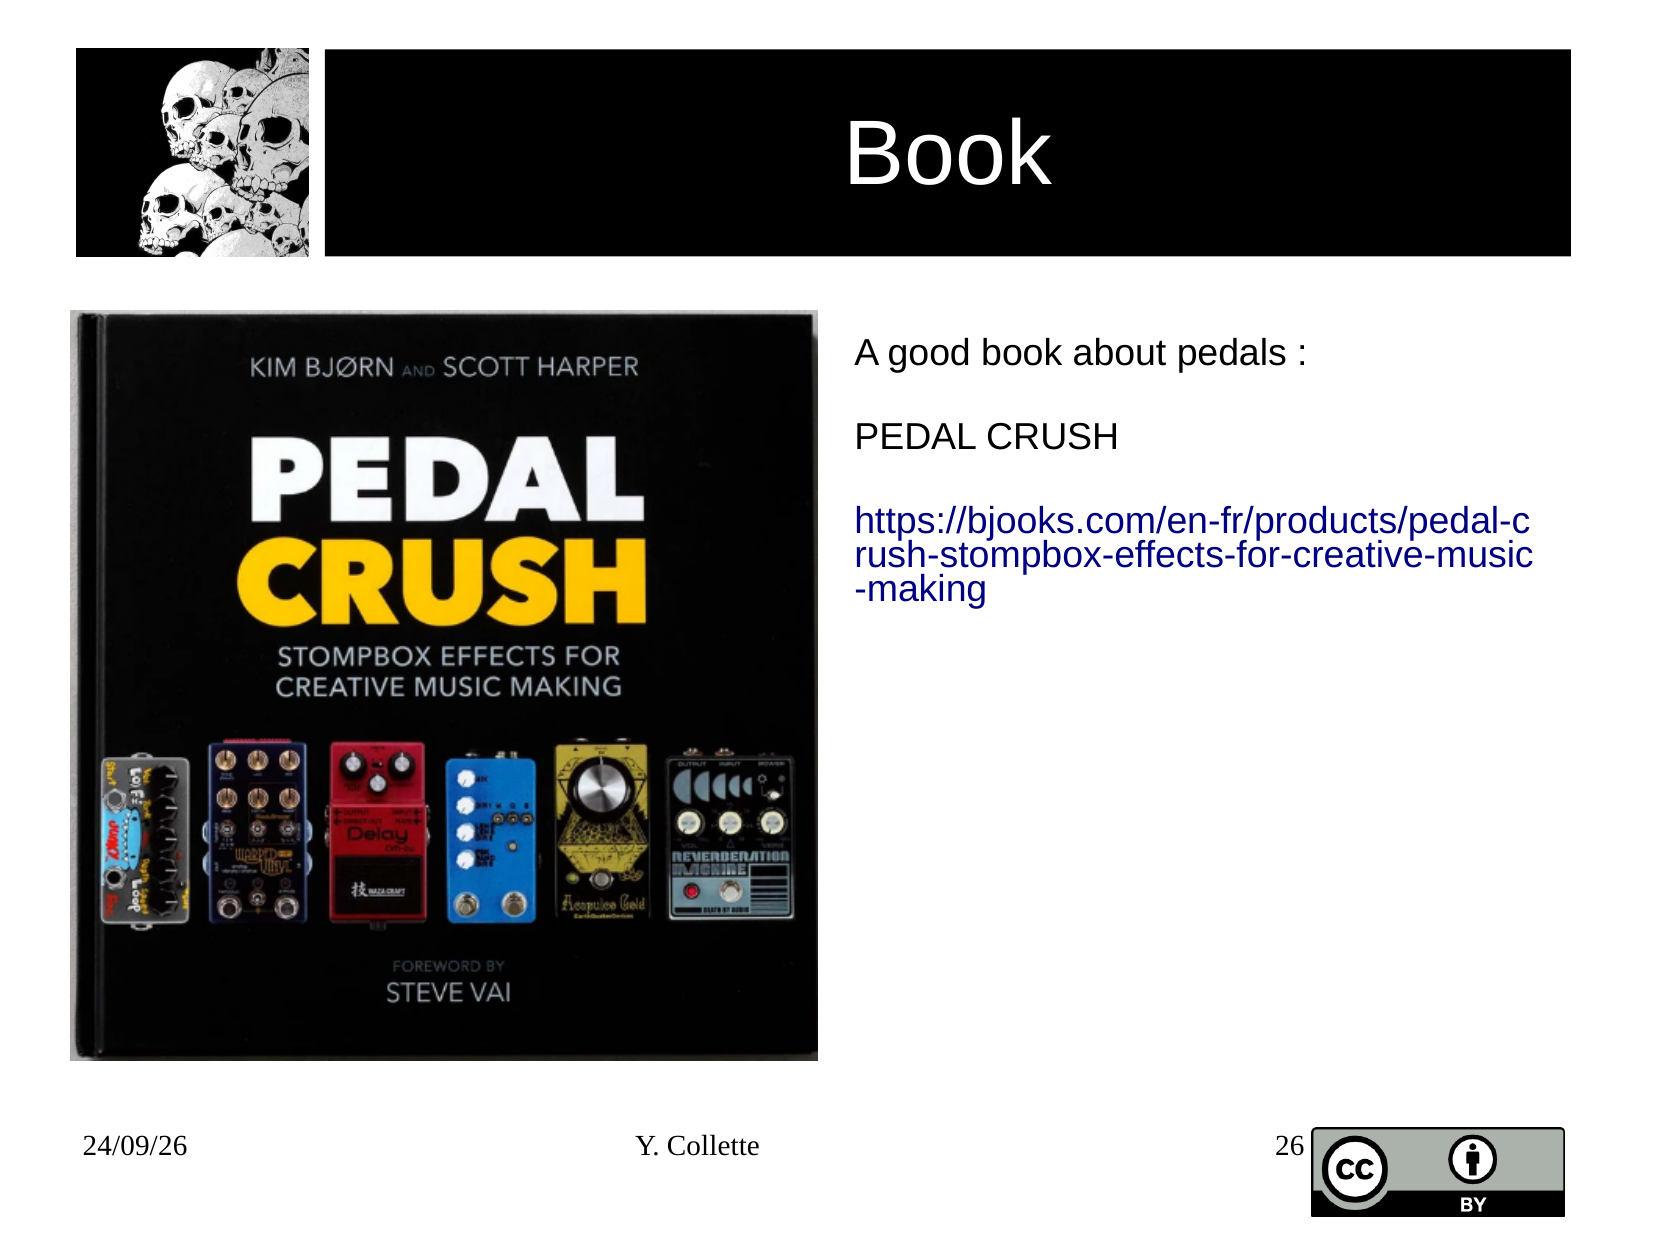

# Book
A good book about pedals :
PEDAL CRUSH
https://bjooks.com/en-fr/products/pedal-crush-stompbox-effects-for-creative-music-making
Y. Collette
26